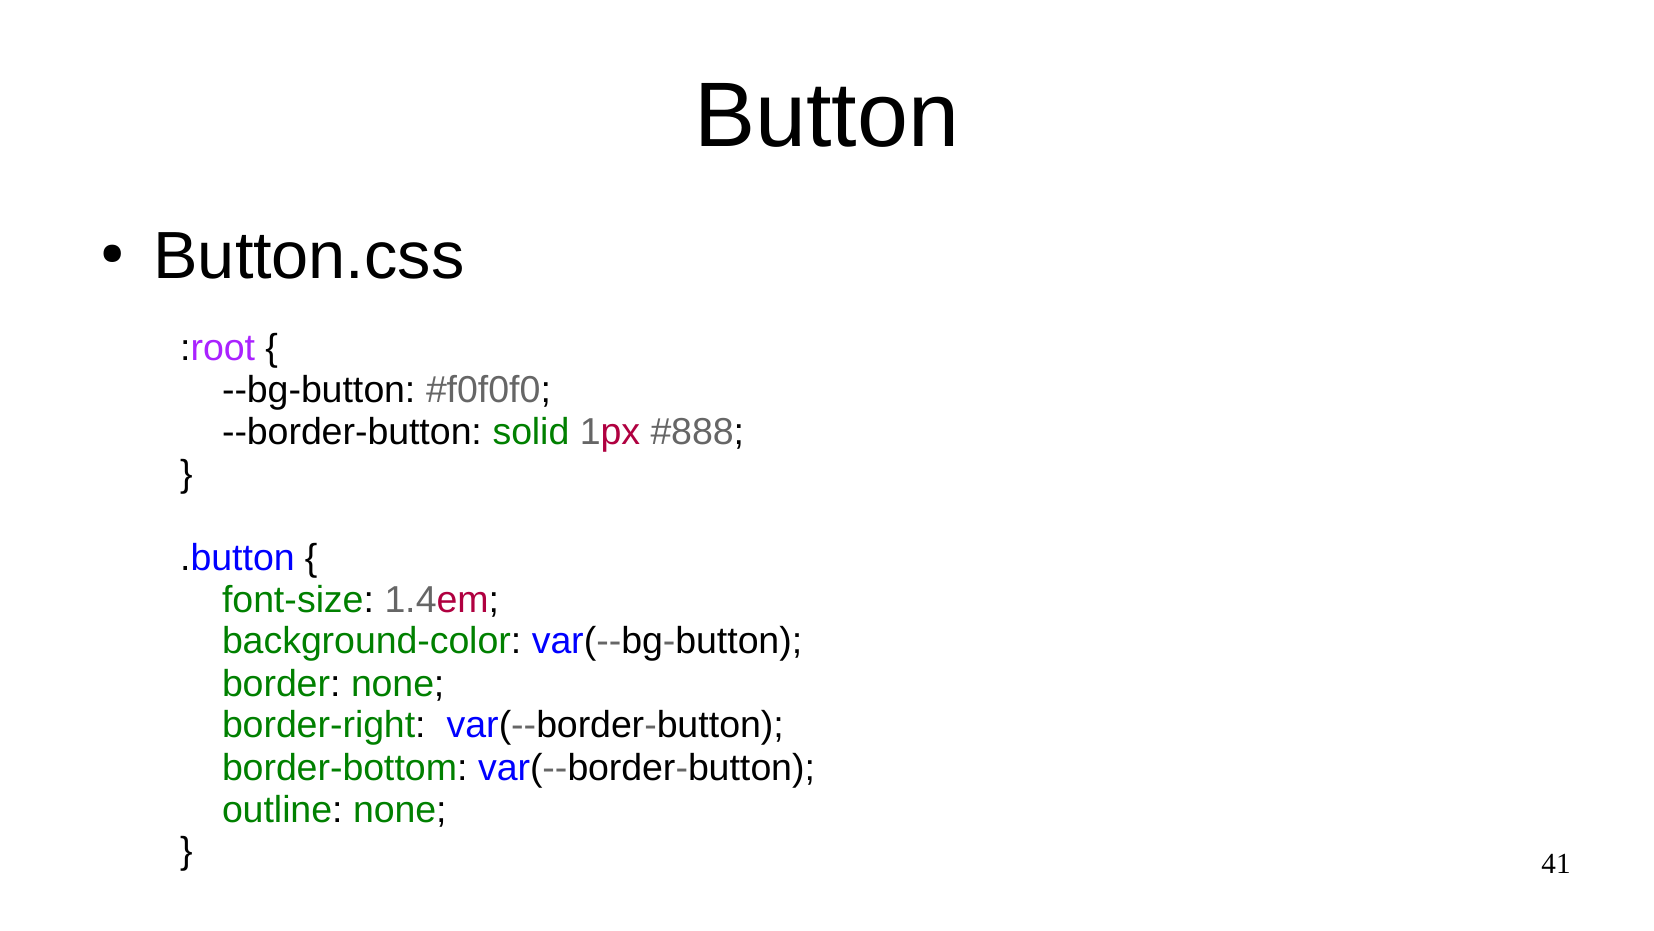

# Button
Button.css
:root {
 --bg-button: #f0f0f0;
 --border-button: solid 1px #888;
}
.button {
 font-size: 1.4em;
 background-color: var(--bg-button);
 border: none;
 border-right: var(--border-button);
 border-bottom: var(--border-button);
 outline: none;
}
41